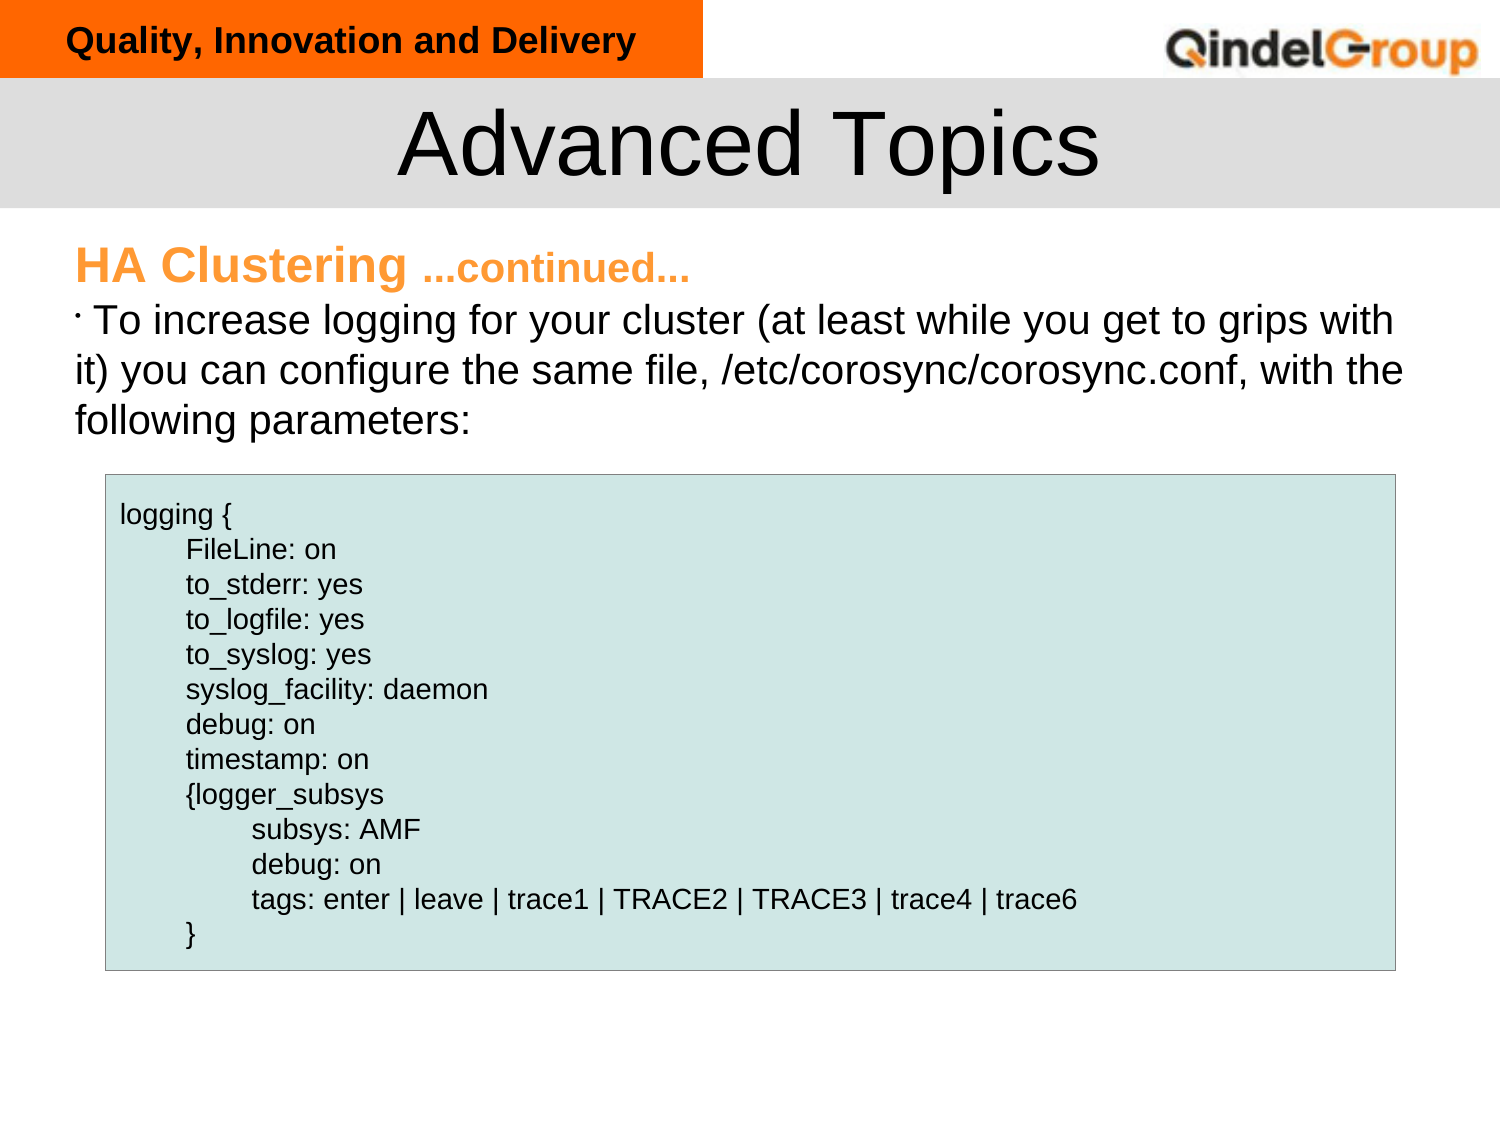

# Advanced Topics
HA Clustering ...continued...
 To increase logging for your cluster (at least while you get to grips with it) you can configure the same file, /etc/corosync/corosync.conf, with the following parameters:
logging {
 FileLine: on
 to_stderr: yes
 to_logfile: yes
 to_syslog: yes
 syslog_facility: daemon
 debug: on
 timestamp: on
 {logger_subsys
 subsys: AMF
 debug: on
 tags: enter | leave | trace1 | TRACE2 | TRACE3 | trace4 | trace6
 }